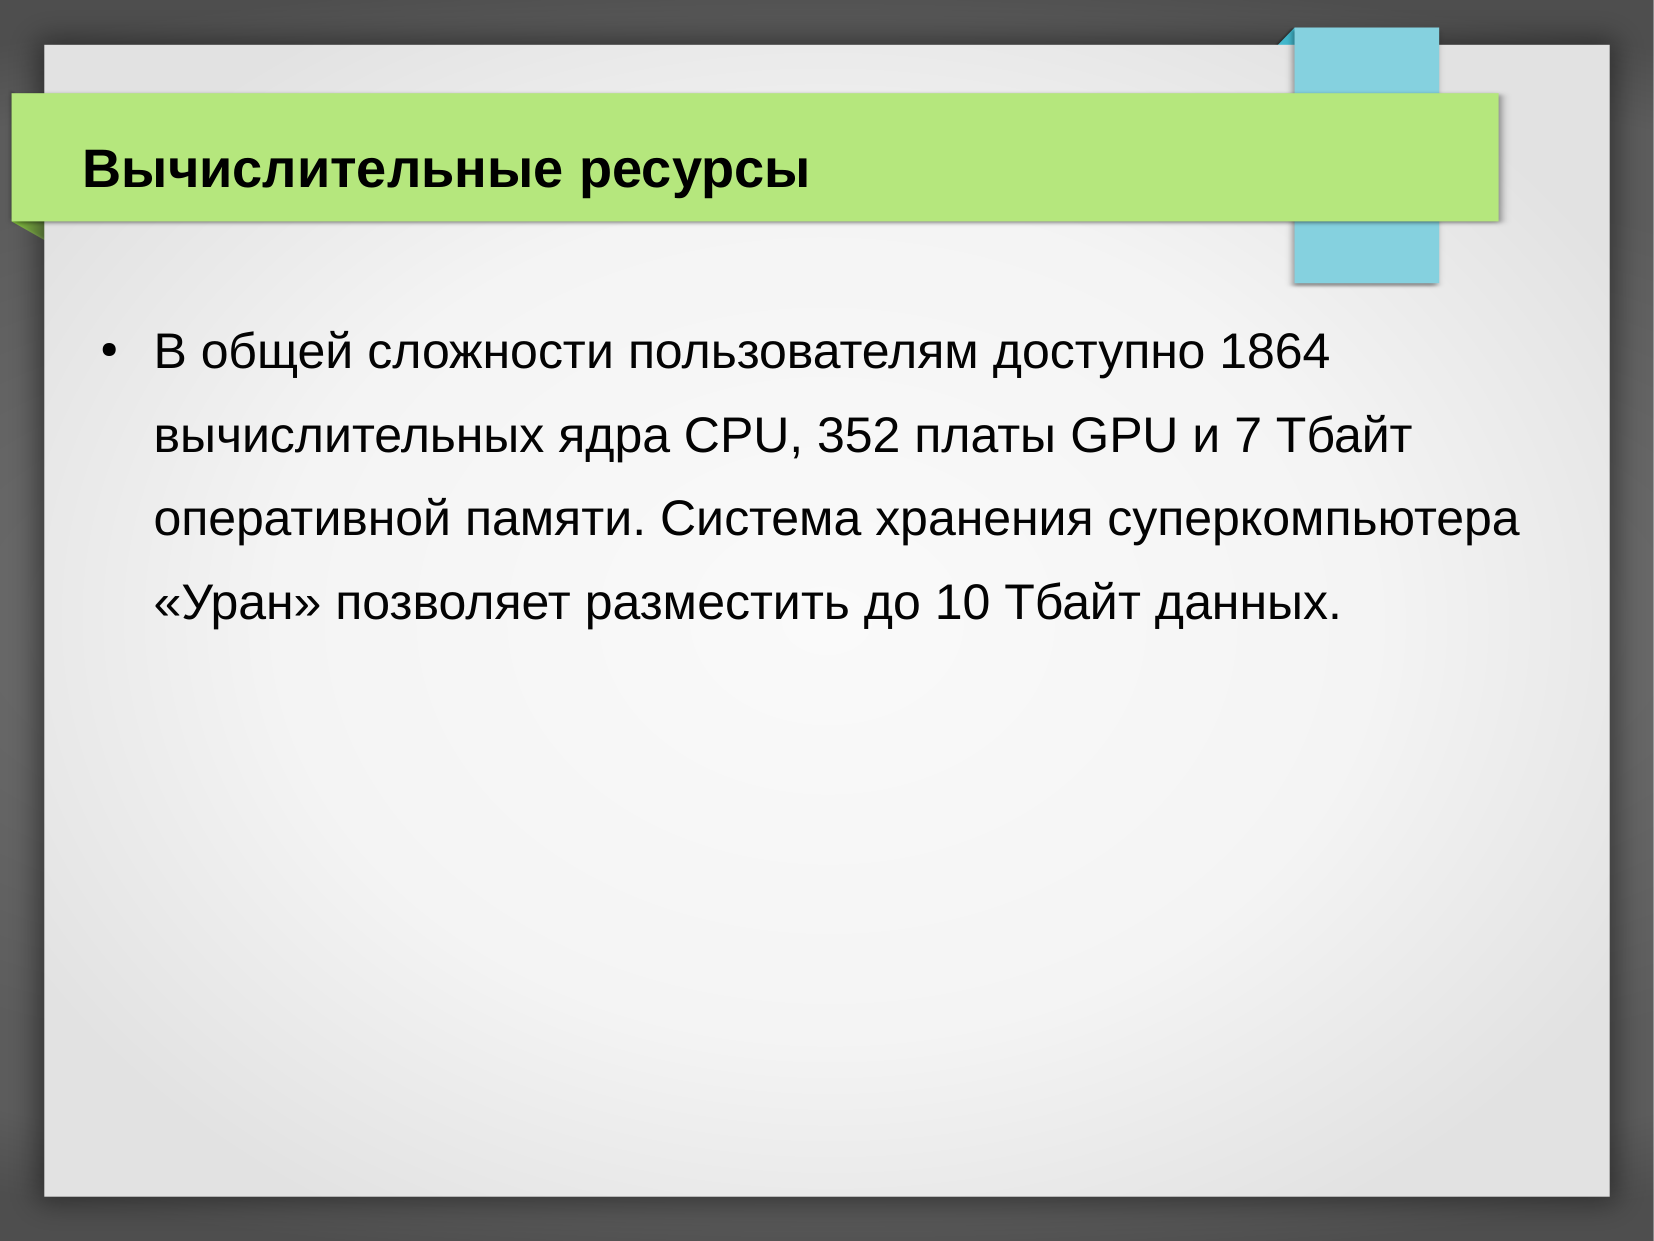

# Вычислительные ресурсы
В общей сложности пользователям доступно 1864 вычислительных ядра CPU, 352 платы GPU и 7 Тбайт оперативной памяти. Система хранения суперкомпьютера «Уран» позволяет разместить до 10 Тбайт данных.